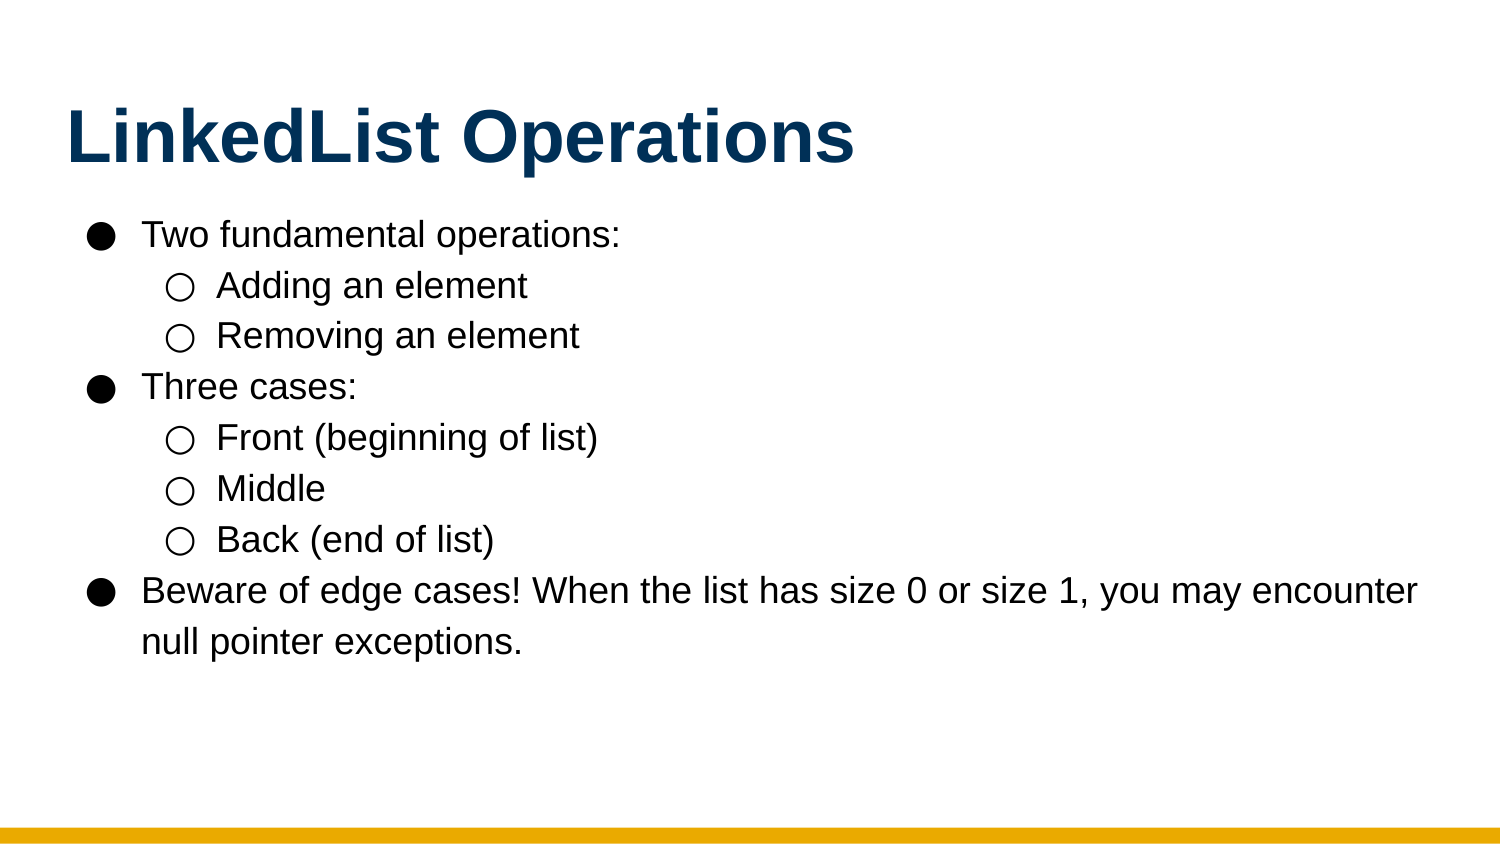

# LinkedList Operations
Two fundamental operations:
Adding an element
Removing an element
Three cases:
Front (beginning of list)
Middle
Back (end of list)
Beware of edge cases! When the list has size 0 or size 1, you may encounter null pointer exceptions.